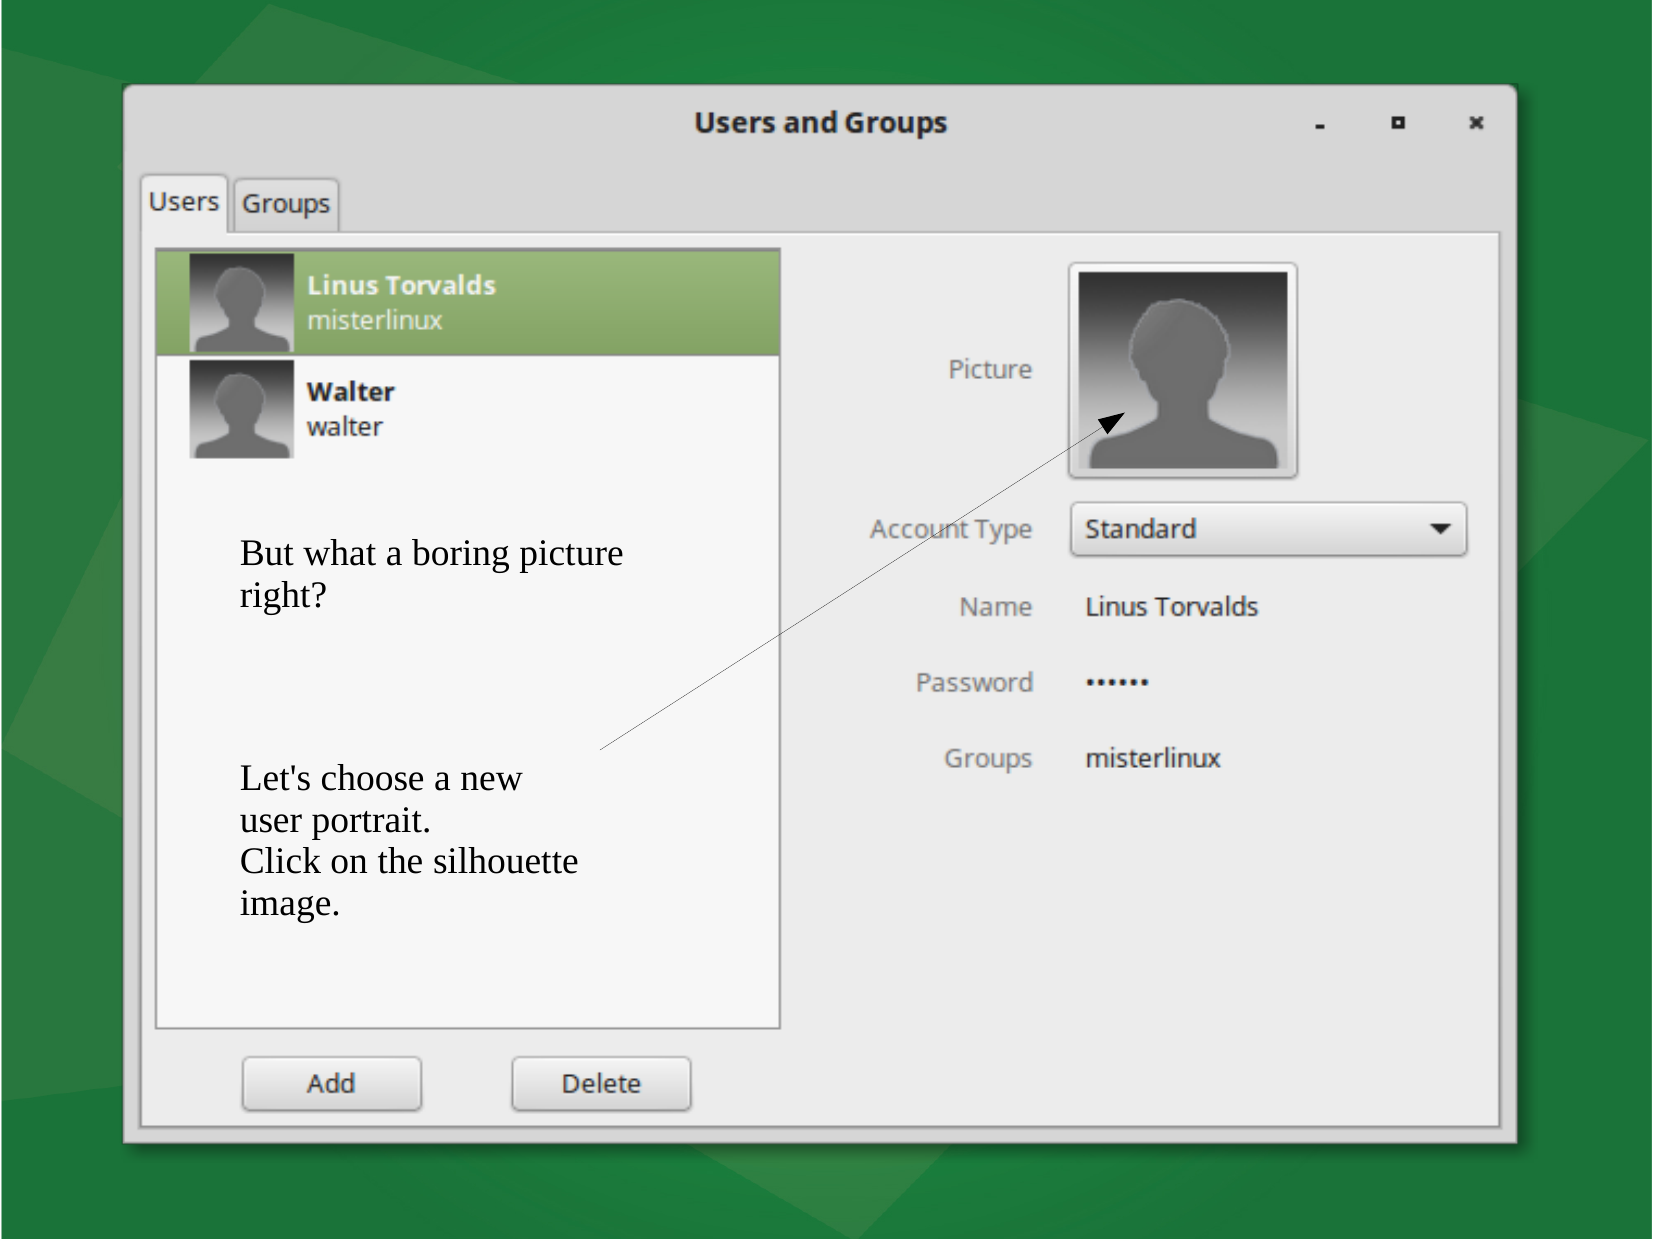

But what a boring picture right?
Let's choose a new user portrait.
Click on the silhouette image.